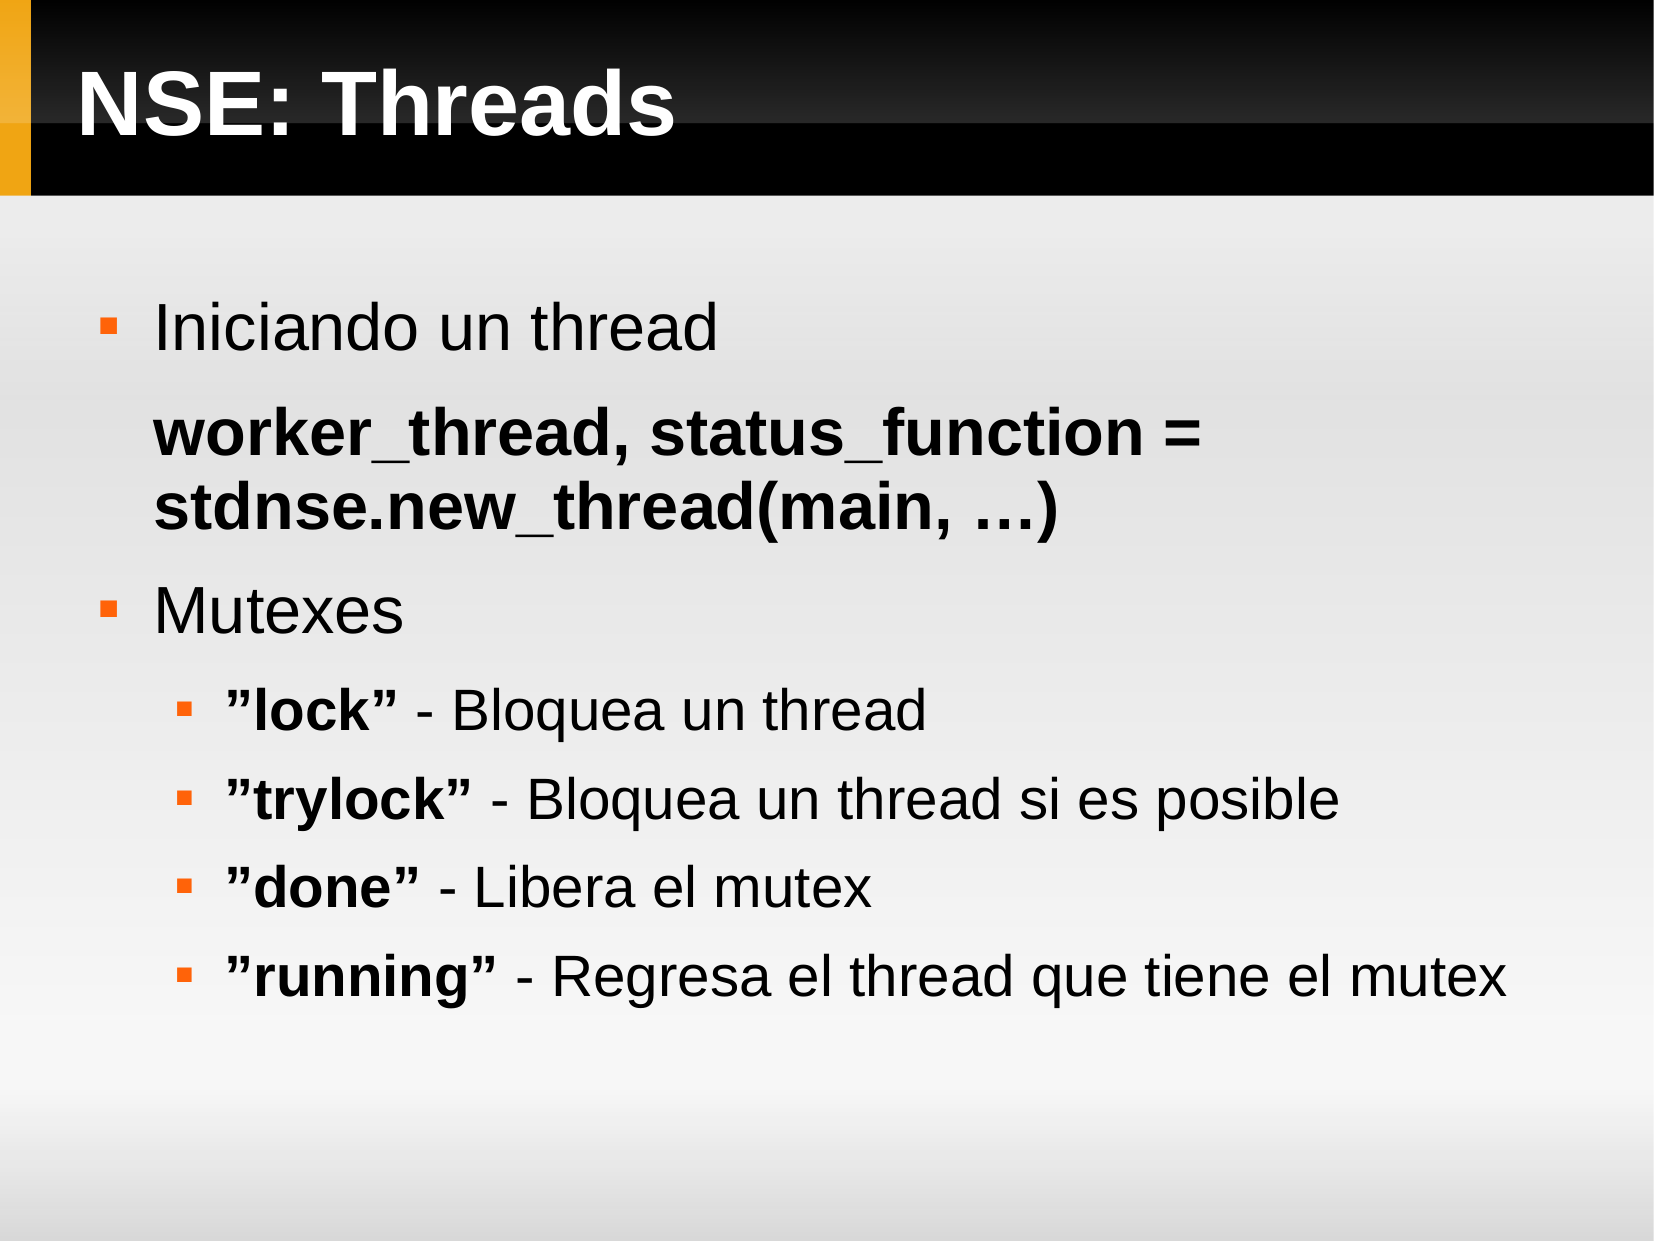

# NSE: Threads
Iniciando un thread
worker_thread, status_function = stdnse.new_thread(main, …)
Mutexes
”lock” - Bloquea un thread
”trylock” - Bloquea un thread si es posible
”done” - Libera el mutex
”running” - Regresa el thread que tiene el mutex